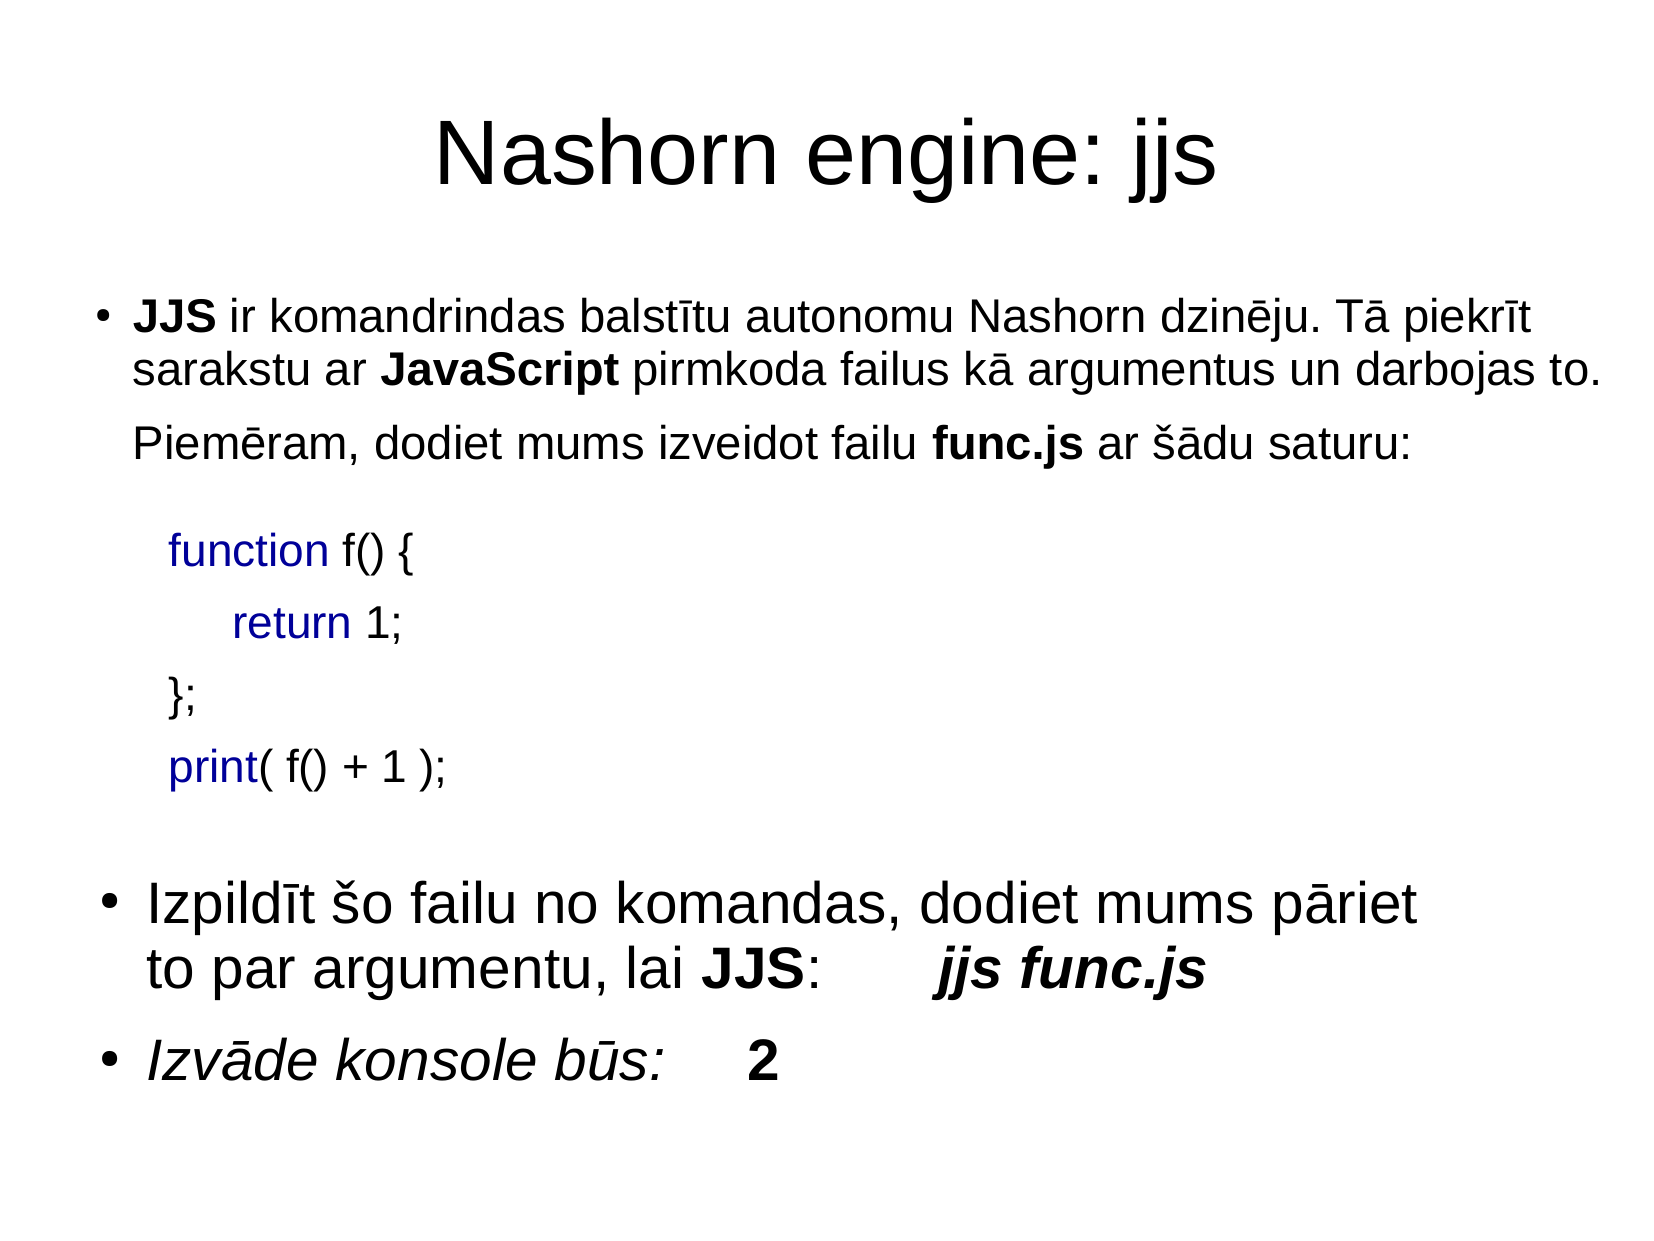

# Nashorn engine: jjs
JJS ir komandrindas balstītu autonomu Nashorn dzinēju. Tā piekrīt sarakstu ar JavaScript pirmkoda failus kā argumentus un darbojas to.
Piemēram, dodiet mums izveidot failu func.js ar šādu saturu:
function f() {
 return 1;
};
print( f() + 1 );
Izpildīt šo failu no komandas, dodiet mums pāriet to par argumentu, lai JJS: 	jjs func.js
Izvāde konsole būs: 2